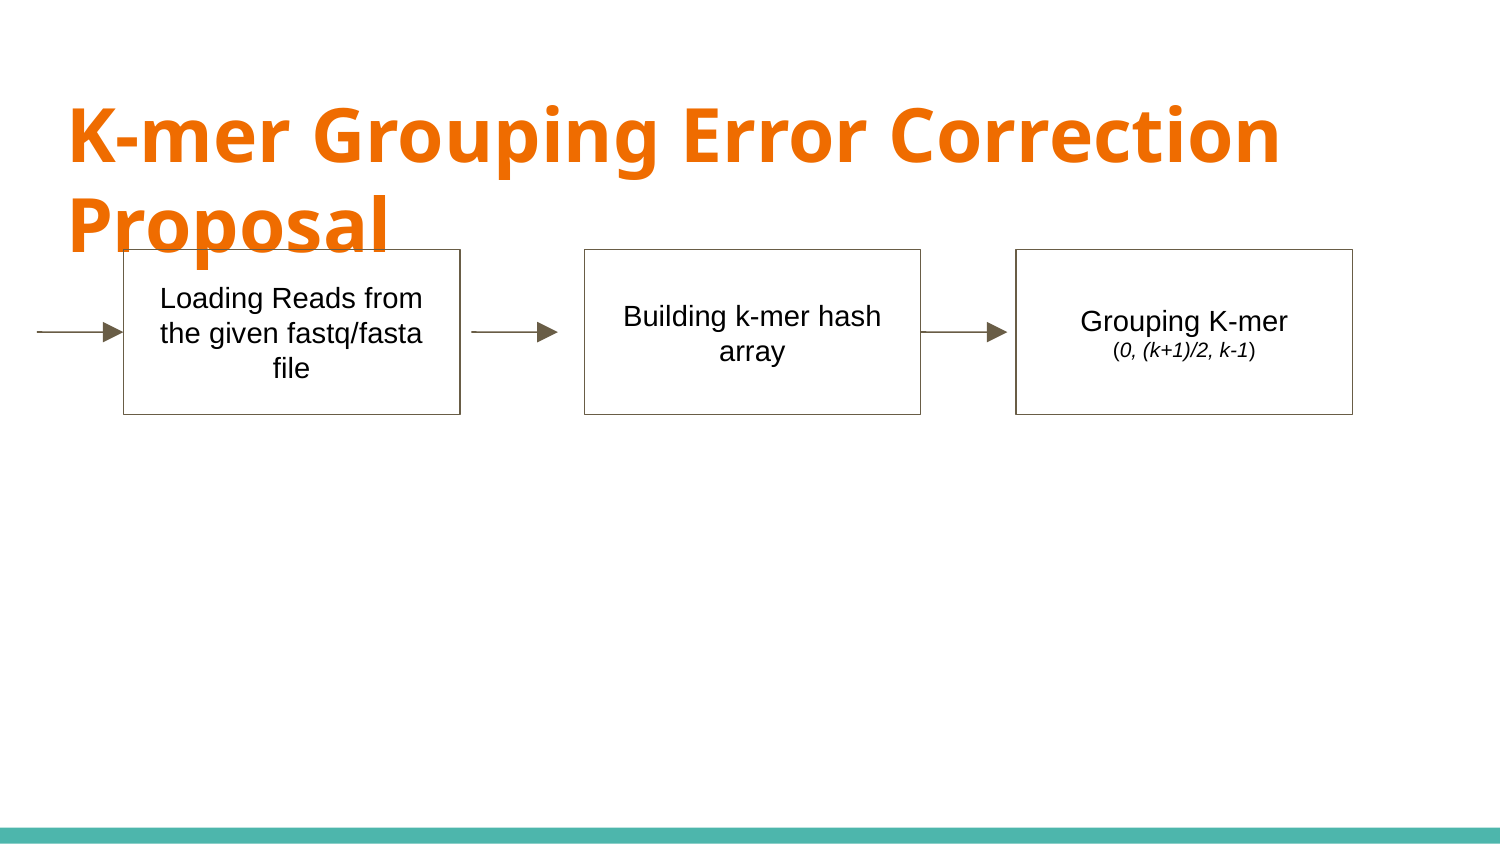

# K-mer Grouping Error Correction Proposal
Loading Reads from the given fastq/fasta file
Building k-mer hash array
Grouping K-mer
(0, (k+1)/2, k-1)